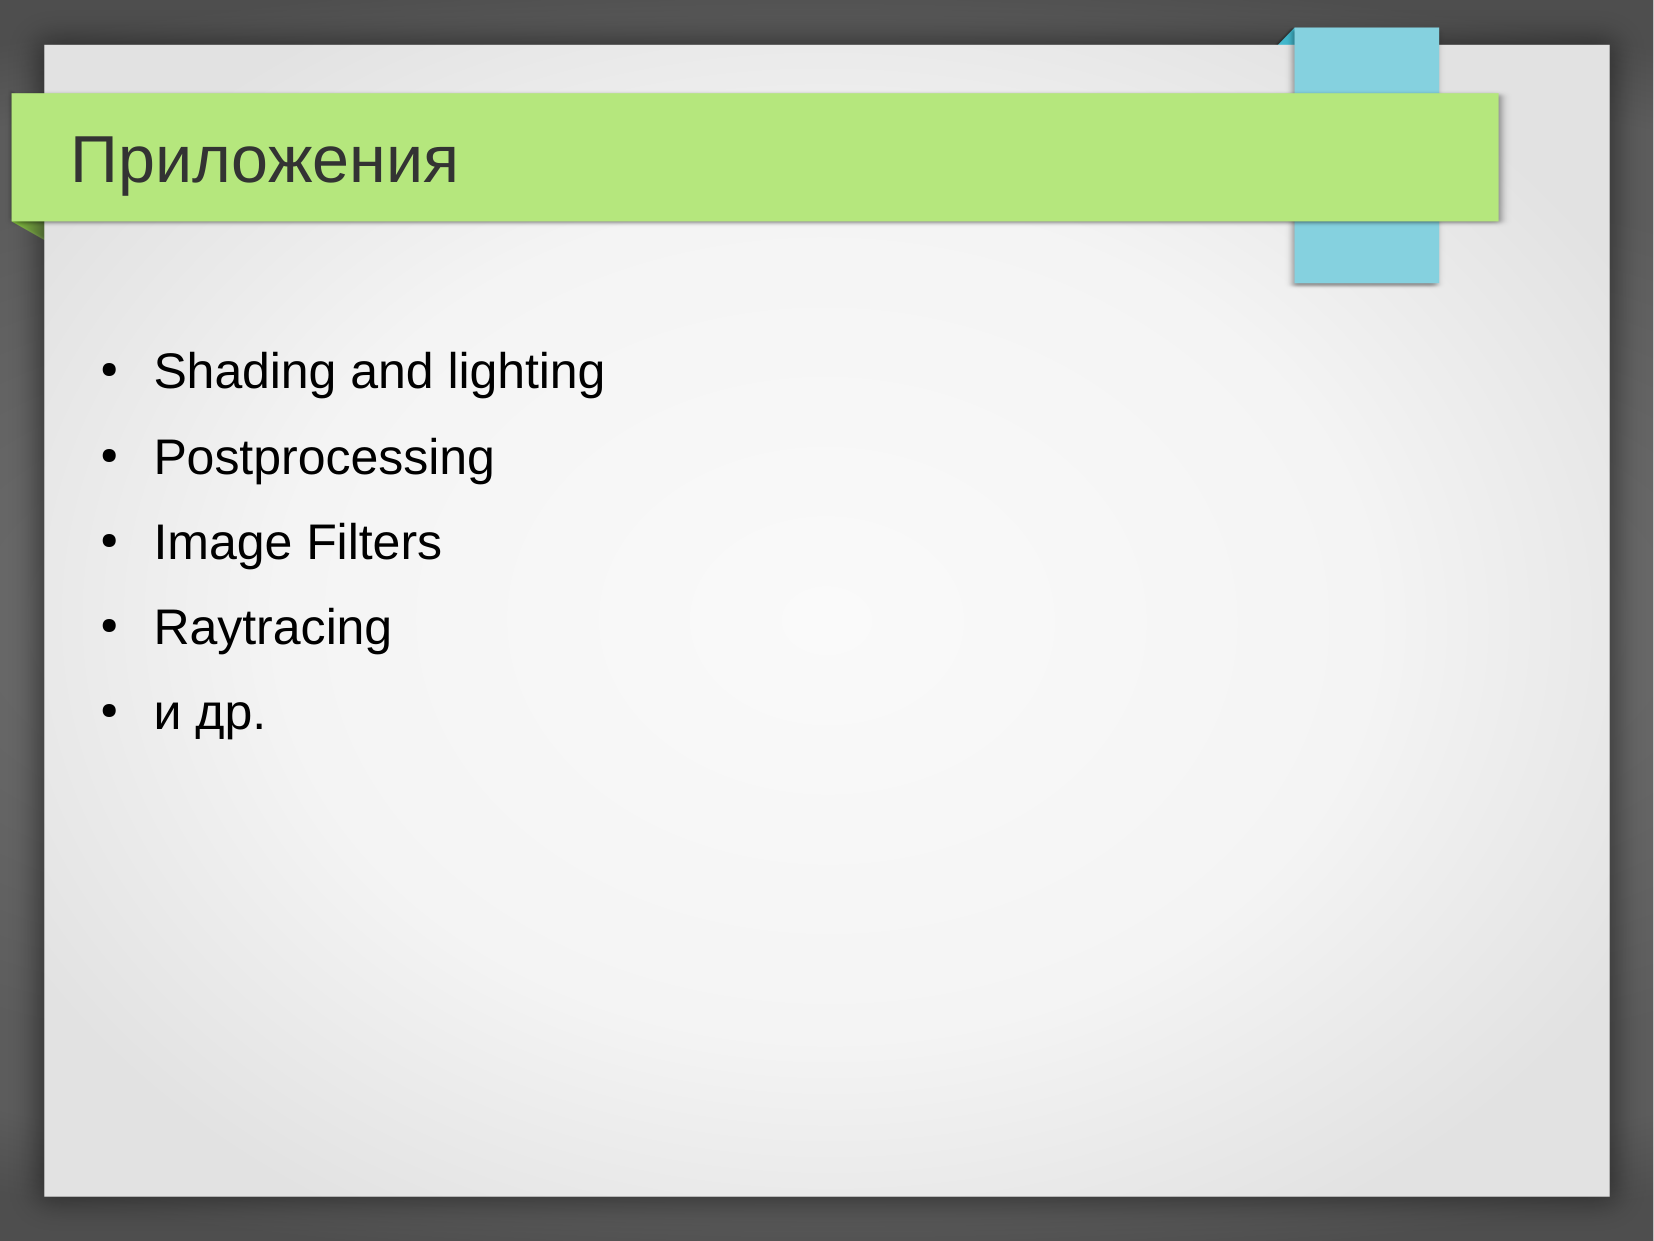

# Приложения
Shading and lighting
Postprocessing
Image Filters
Raytracing
и др.